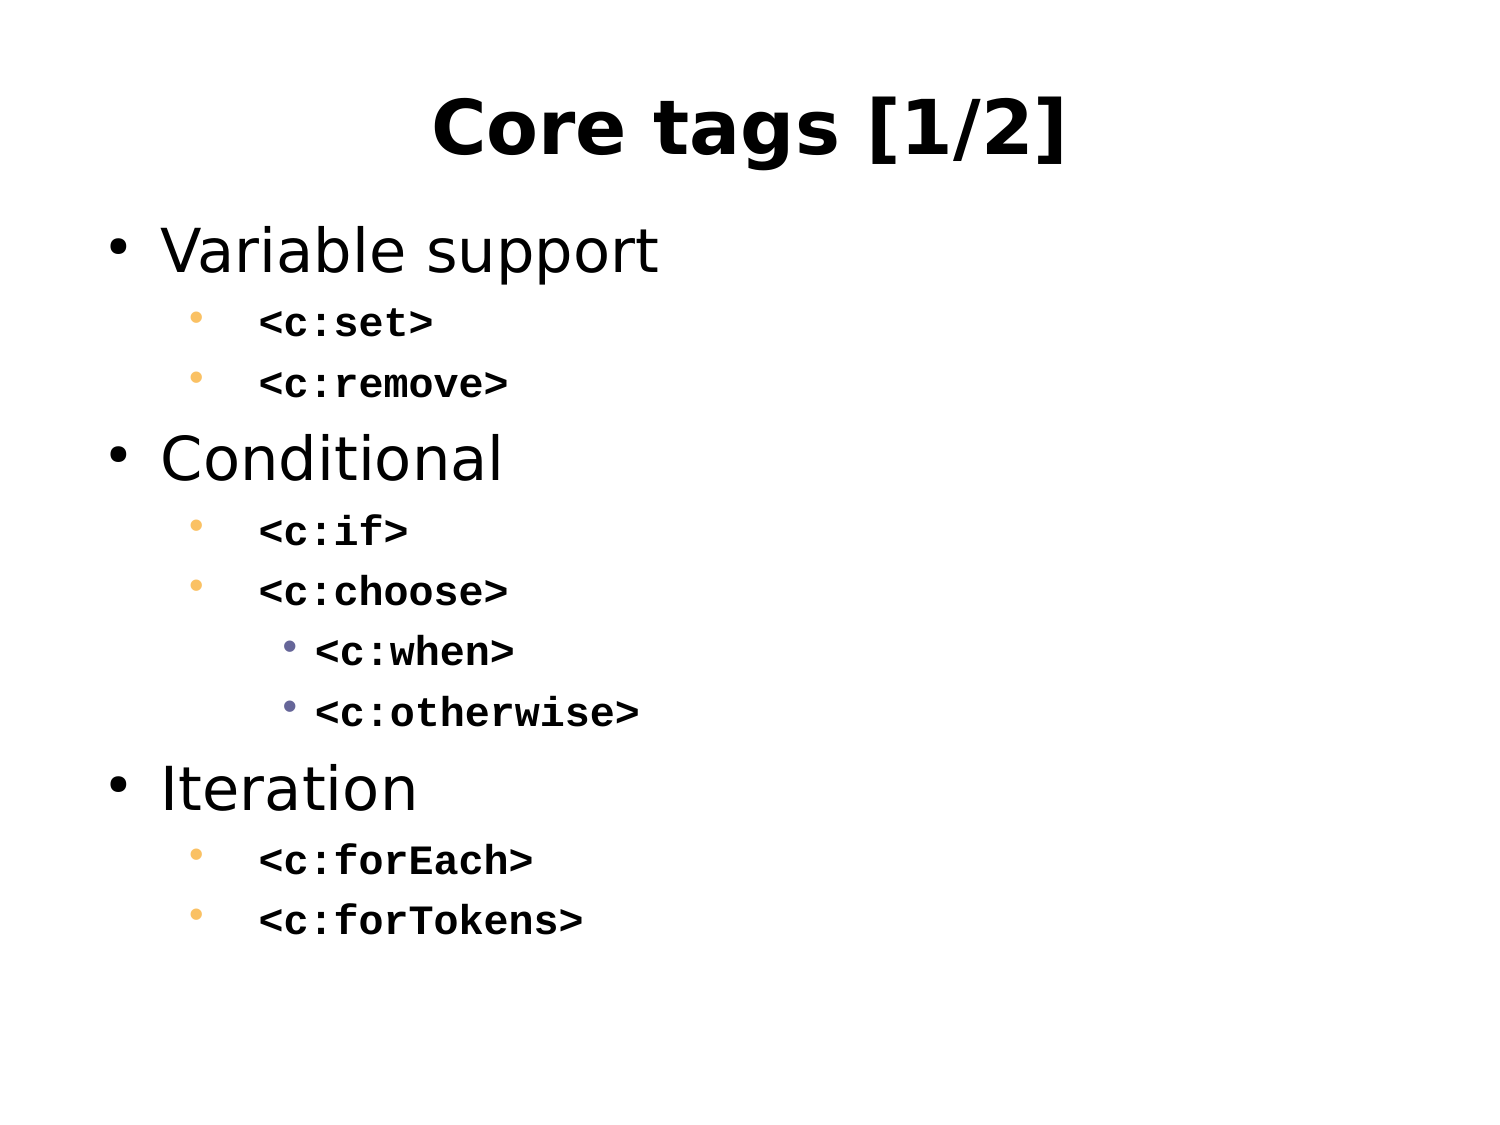

# Core tags [1/2]
Variable support
<c:set>
<c:remove>
Conditional
<c:if>
<c:choose>
<c:when>
<c:otherwise>
Iteration
<c:forEach>
<c:forTokens>